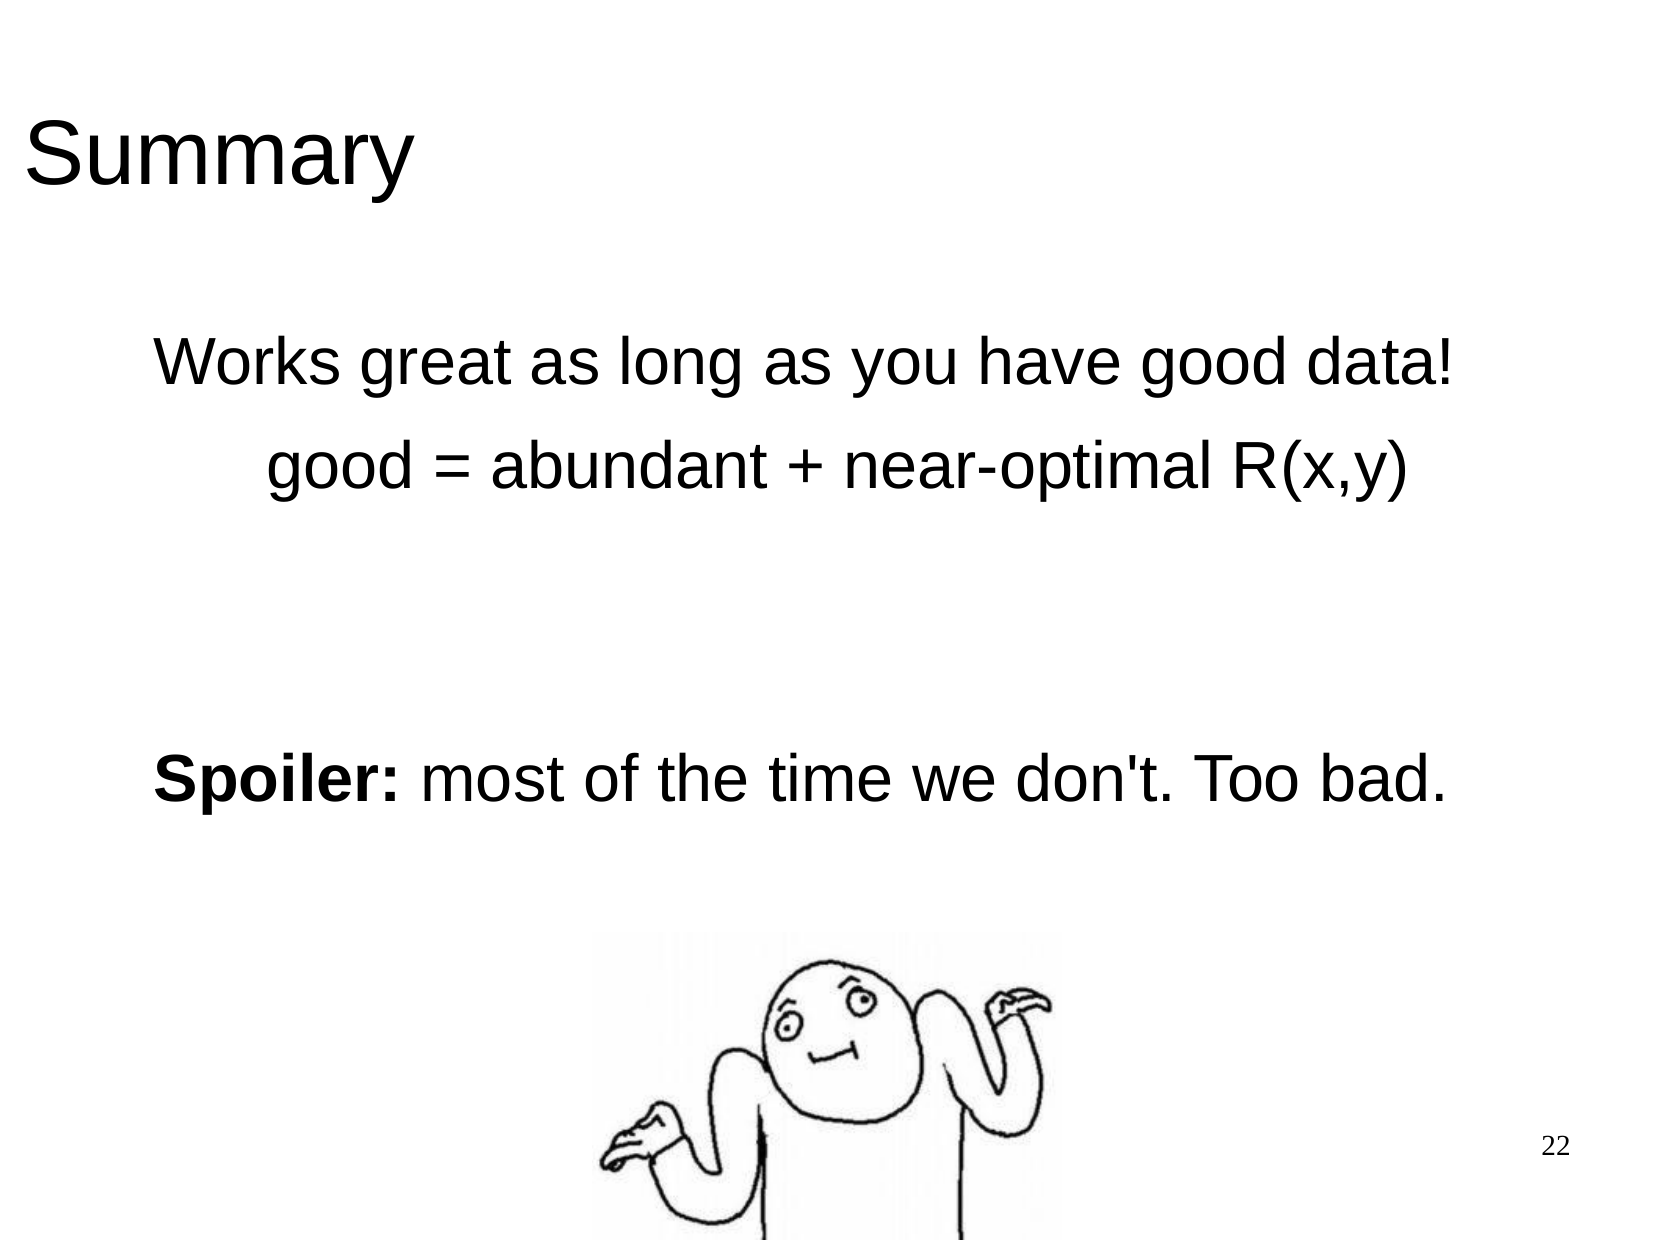

# Summary
Works great as long as you have good data!
good = abundant + near-optimal R(x,y)
Spoiler: most of the time we don't. Too bad.
22